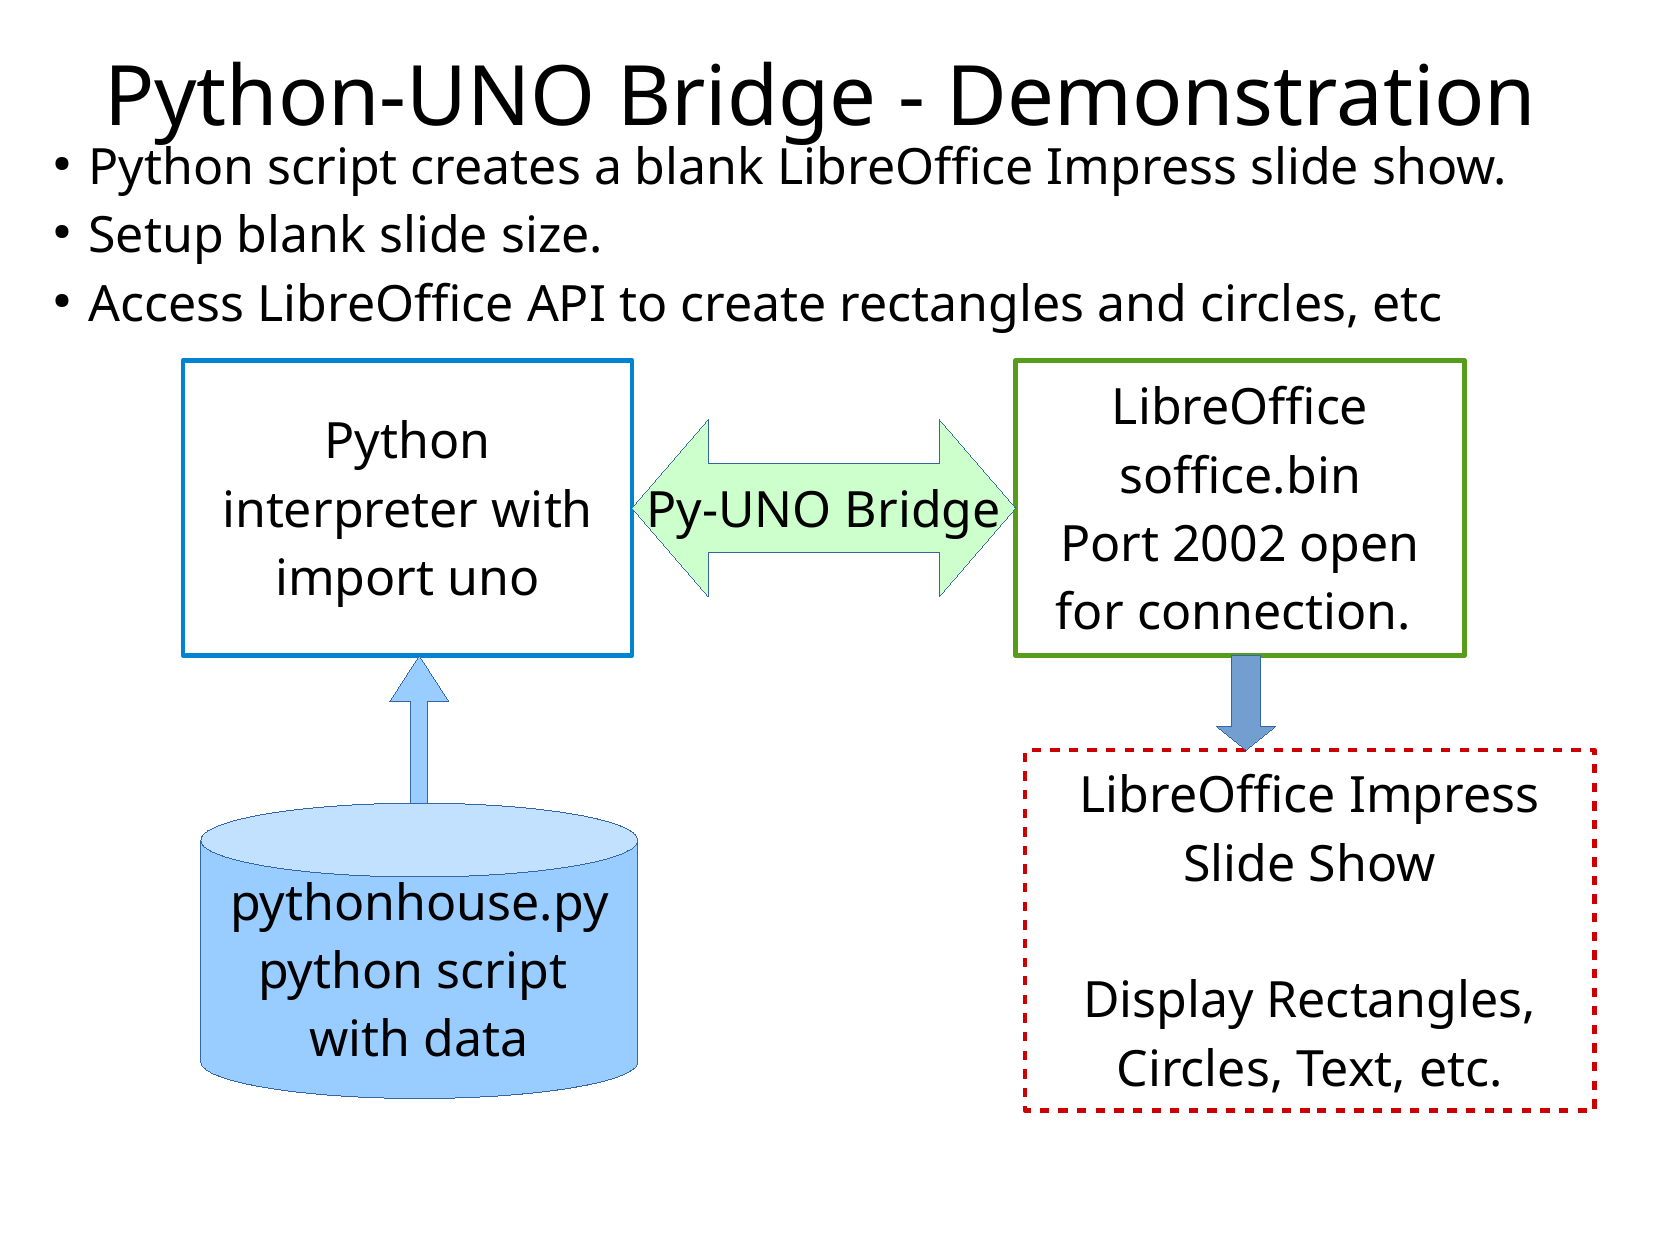

# Python-UNO Bridge - Demonstration
Python script creates a blank LibreOffice Impress slide show.
Setup blank slide size.
Access LibreOffice API to create rectangles and circles, etc
Python interpreter with import uno
LibreOffice
soffice.bin
Port 2002 open for connection.
Py-UNO Bridge
LibreOffice Impress
Slide Show
Display Rectangles, Circles, Text, etc.
pythonhouse.py
python script
with data